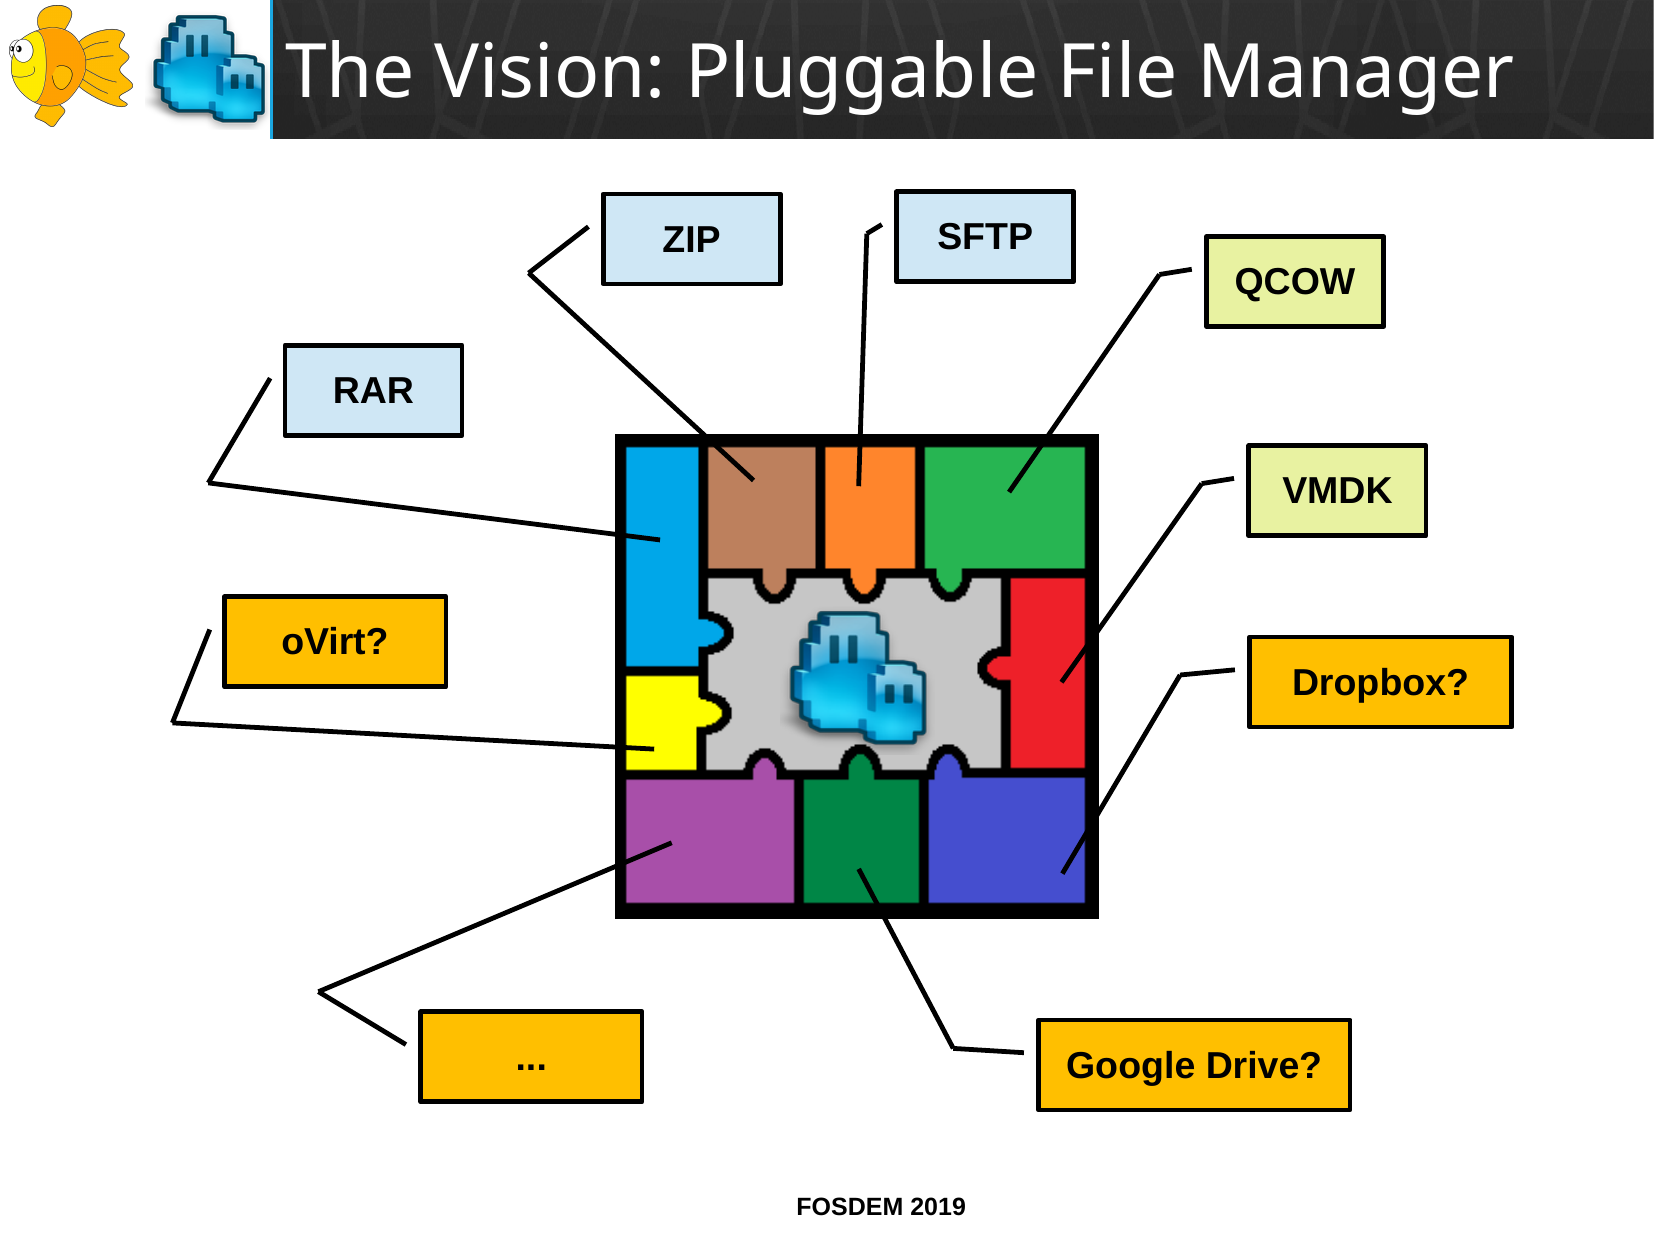

# The Vision: Pluggable File Manager
SFTP
ZIP
RAR
QCOW
VMDK
oVirt?
Dropbox?
...
Google Drive?